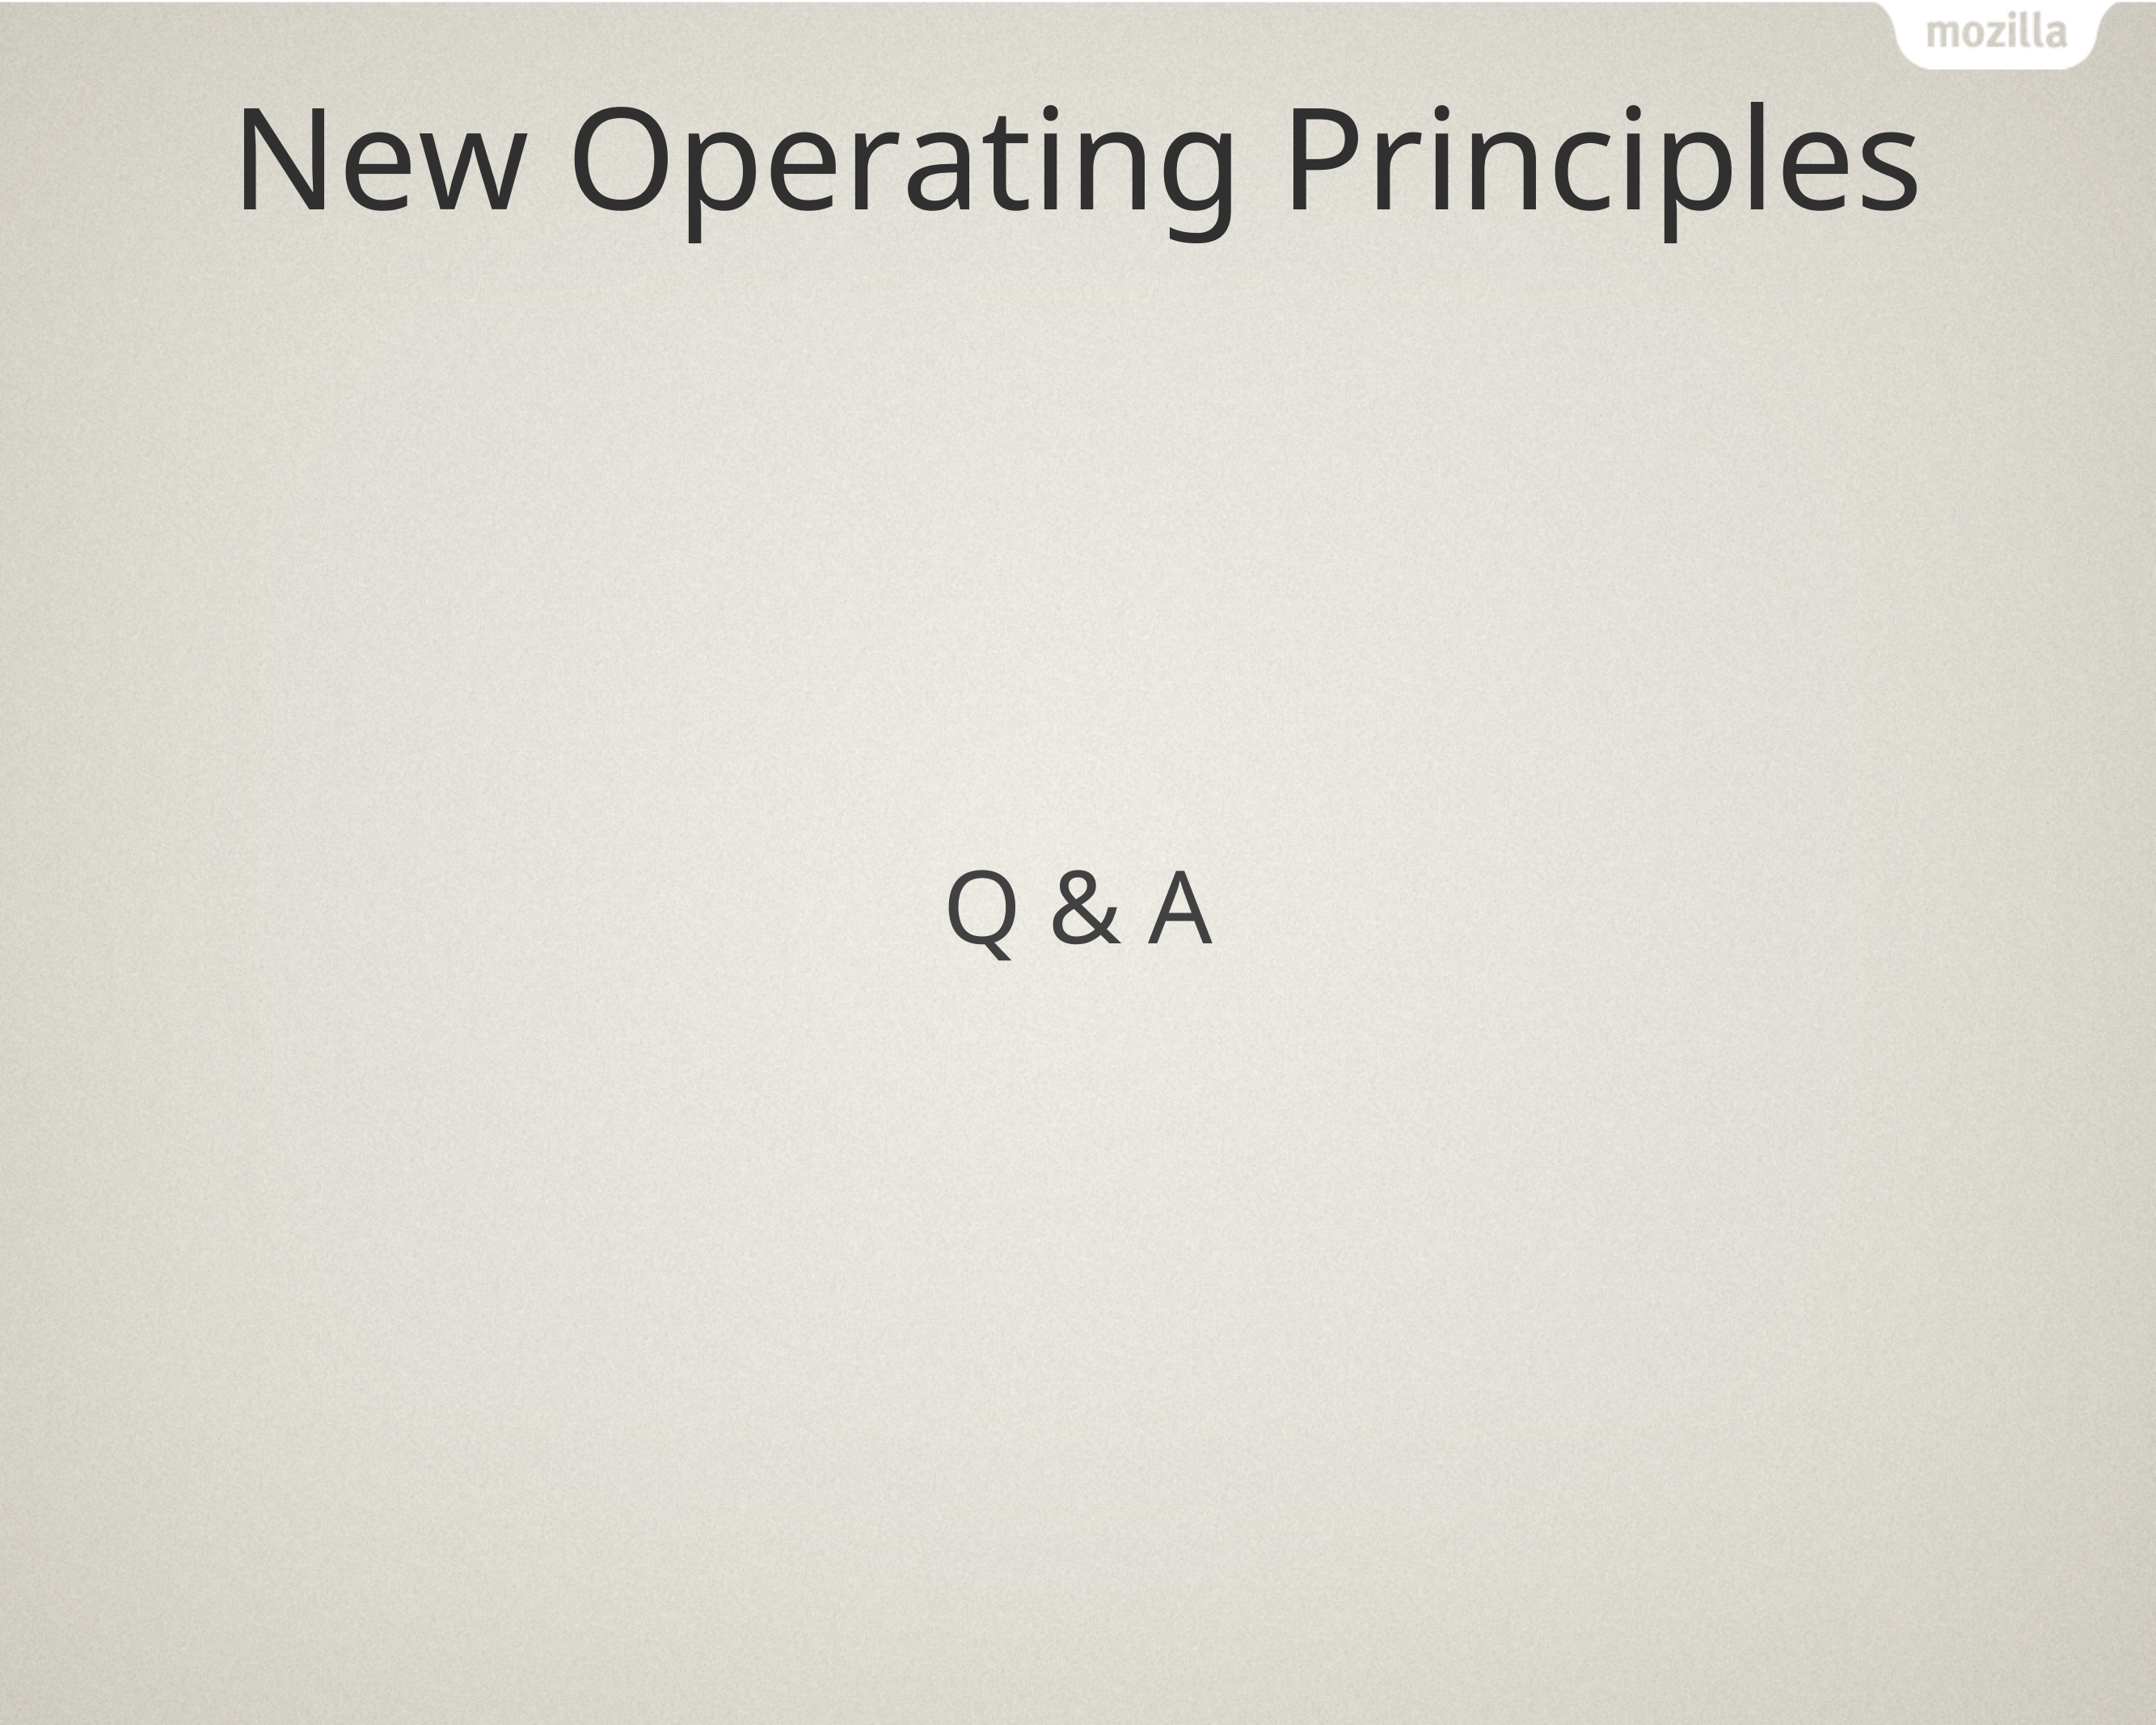

# New Operating Principles
Q & A